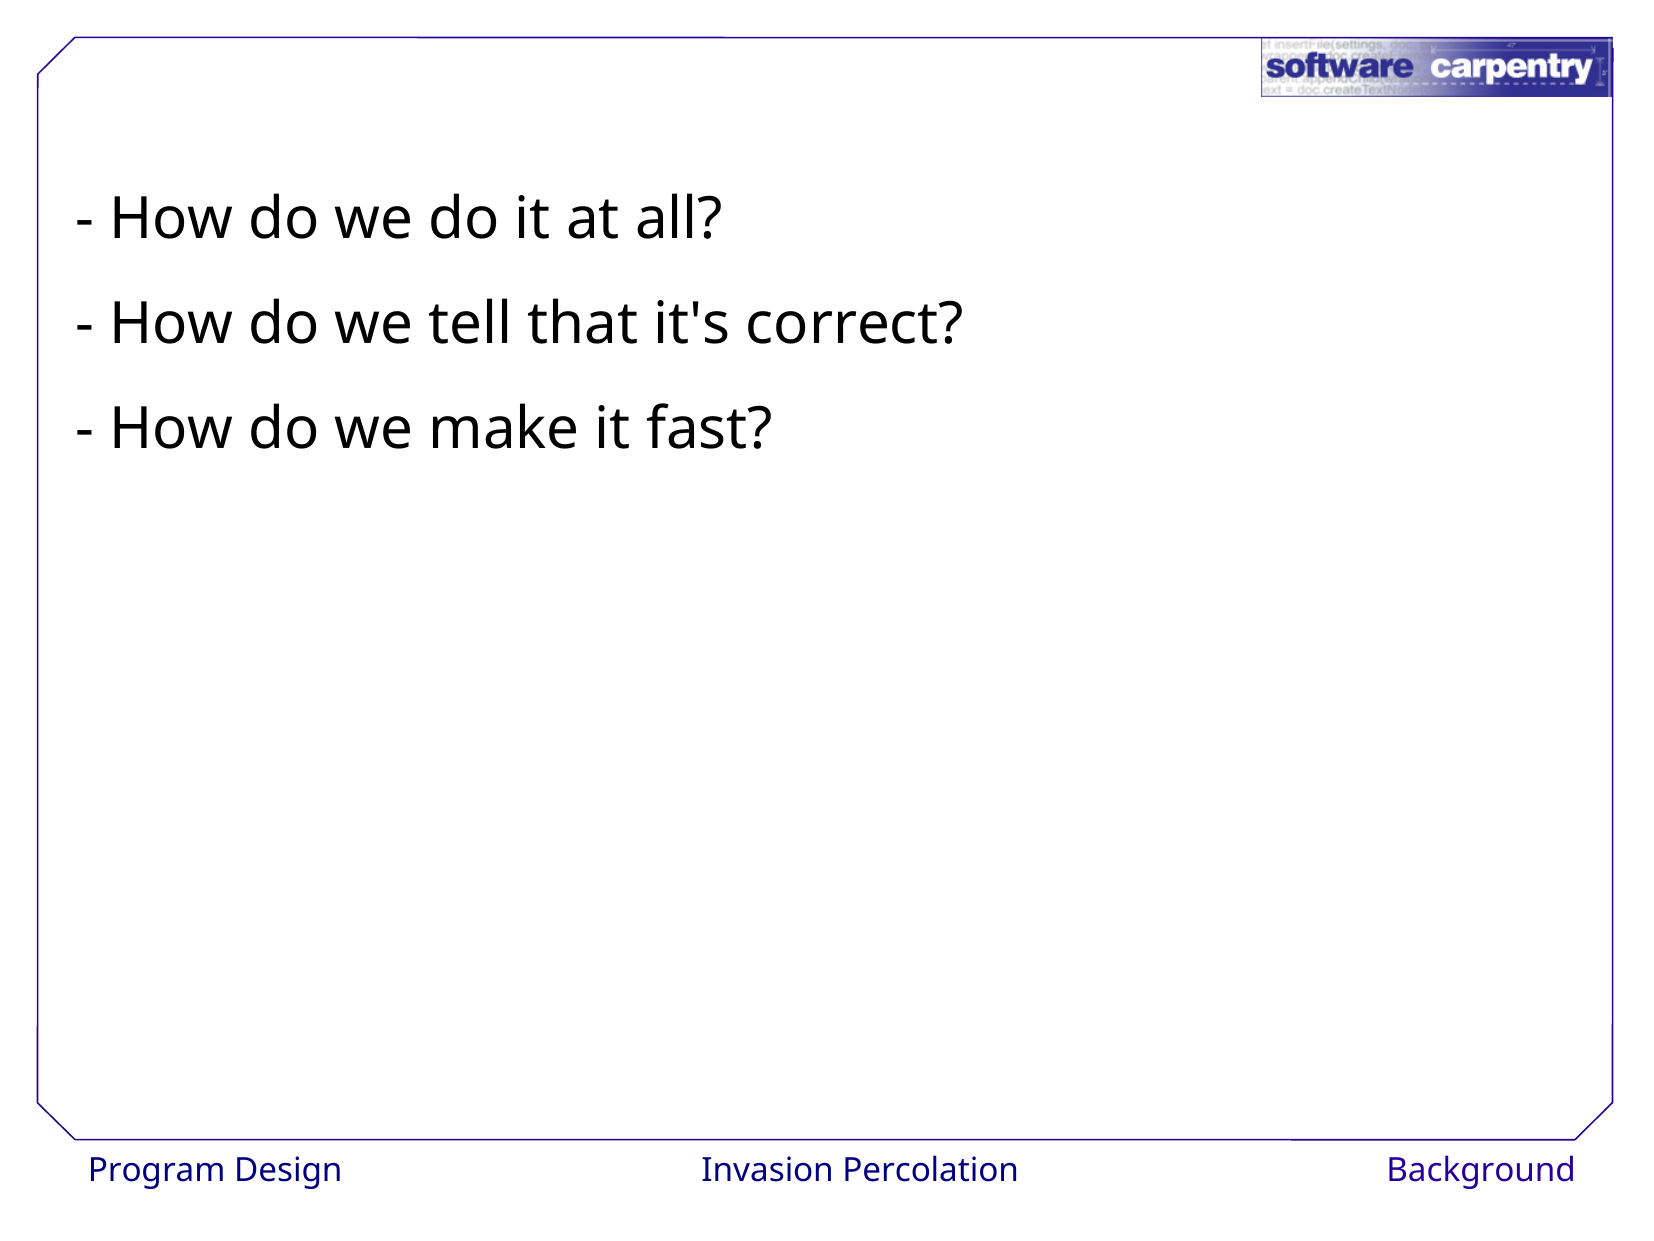

- How do we do it at all?
- How do we tell that it's correct?
- How do we make it fast?